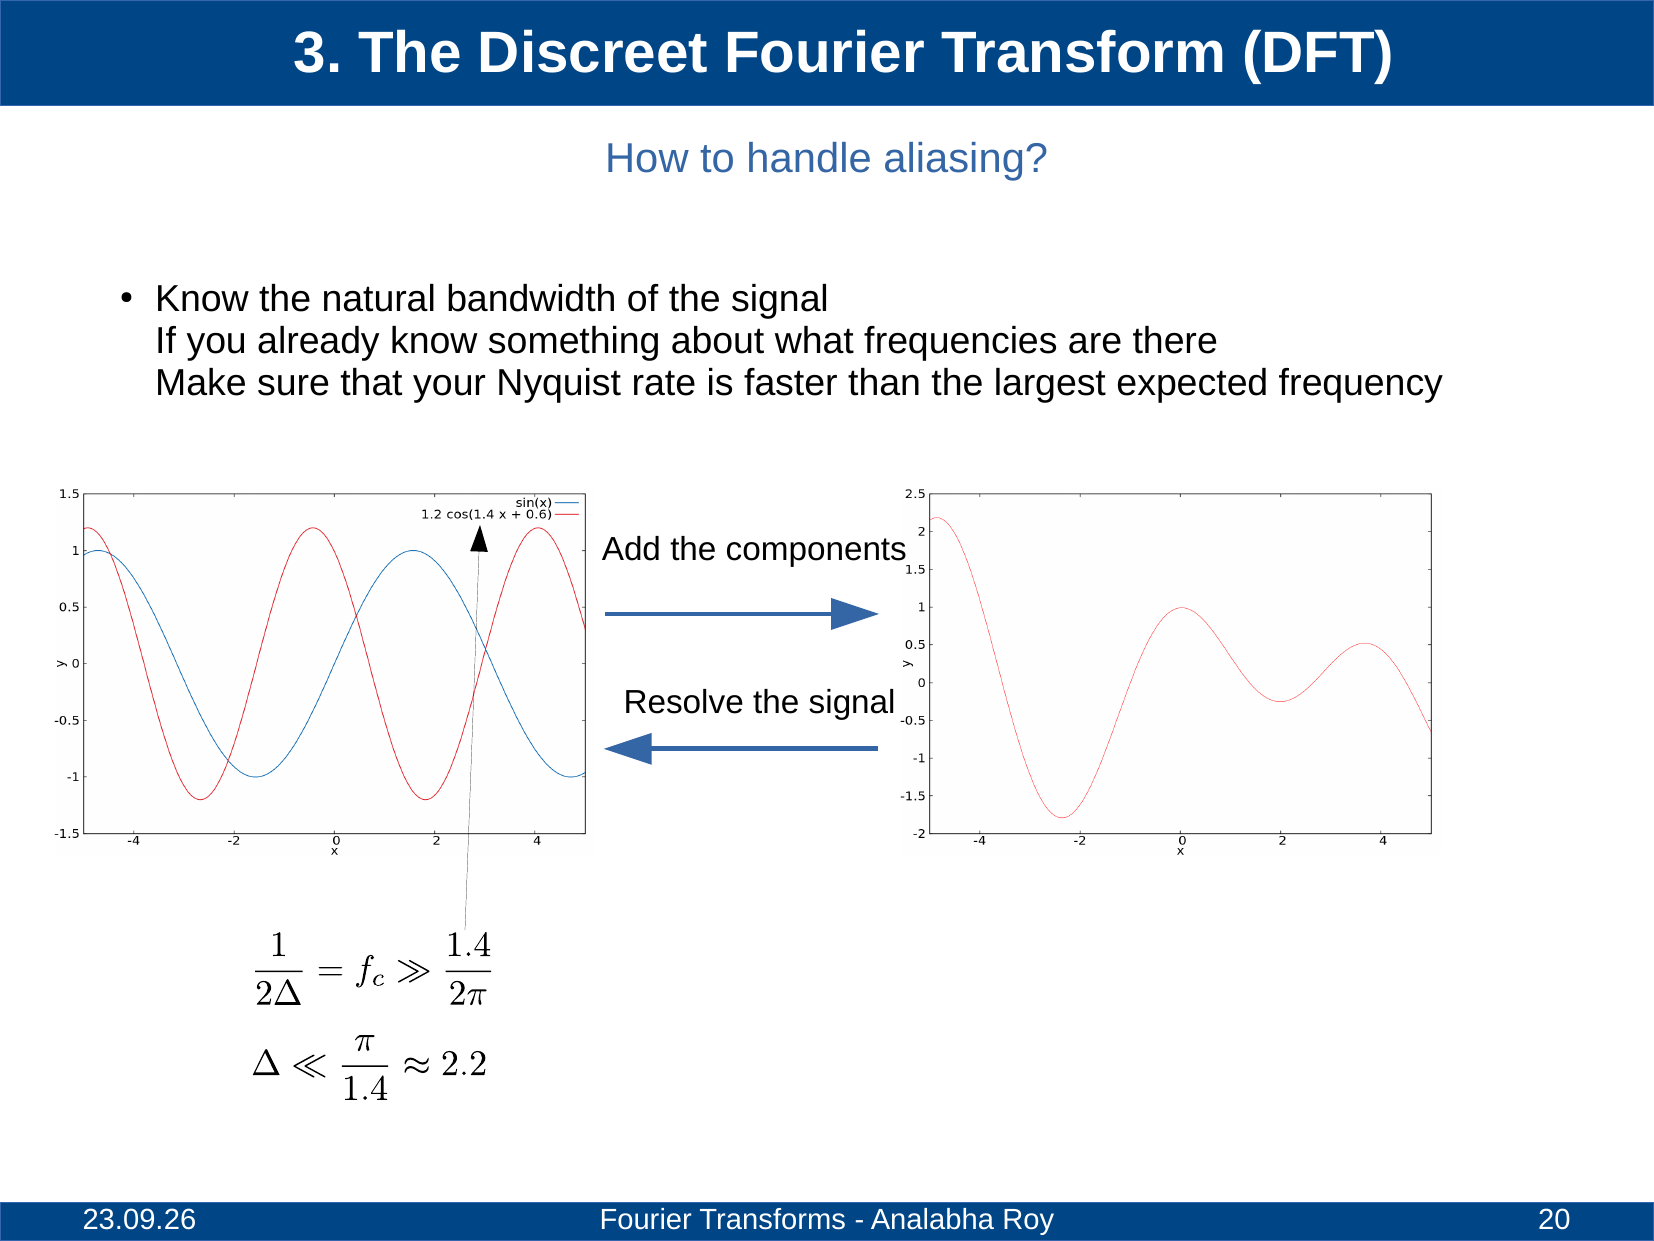

# 3. The Discreet Fourier Transform (DFT)
How to handle aliasing?
Know the natural bandwidth of the signal
If you already know something about what frequencies are there
Make sure that your Nyquist rate is faster than the largest expected frequency
Add the components
Resolve the signal
Your name here (insert->page number)
20